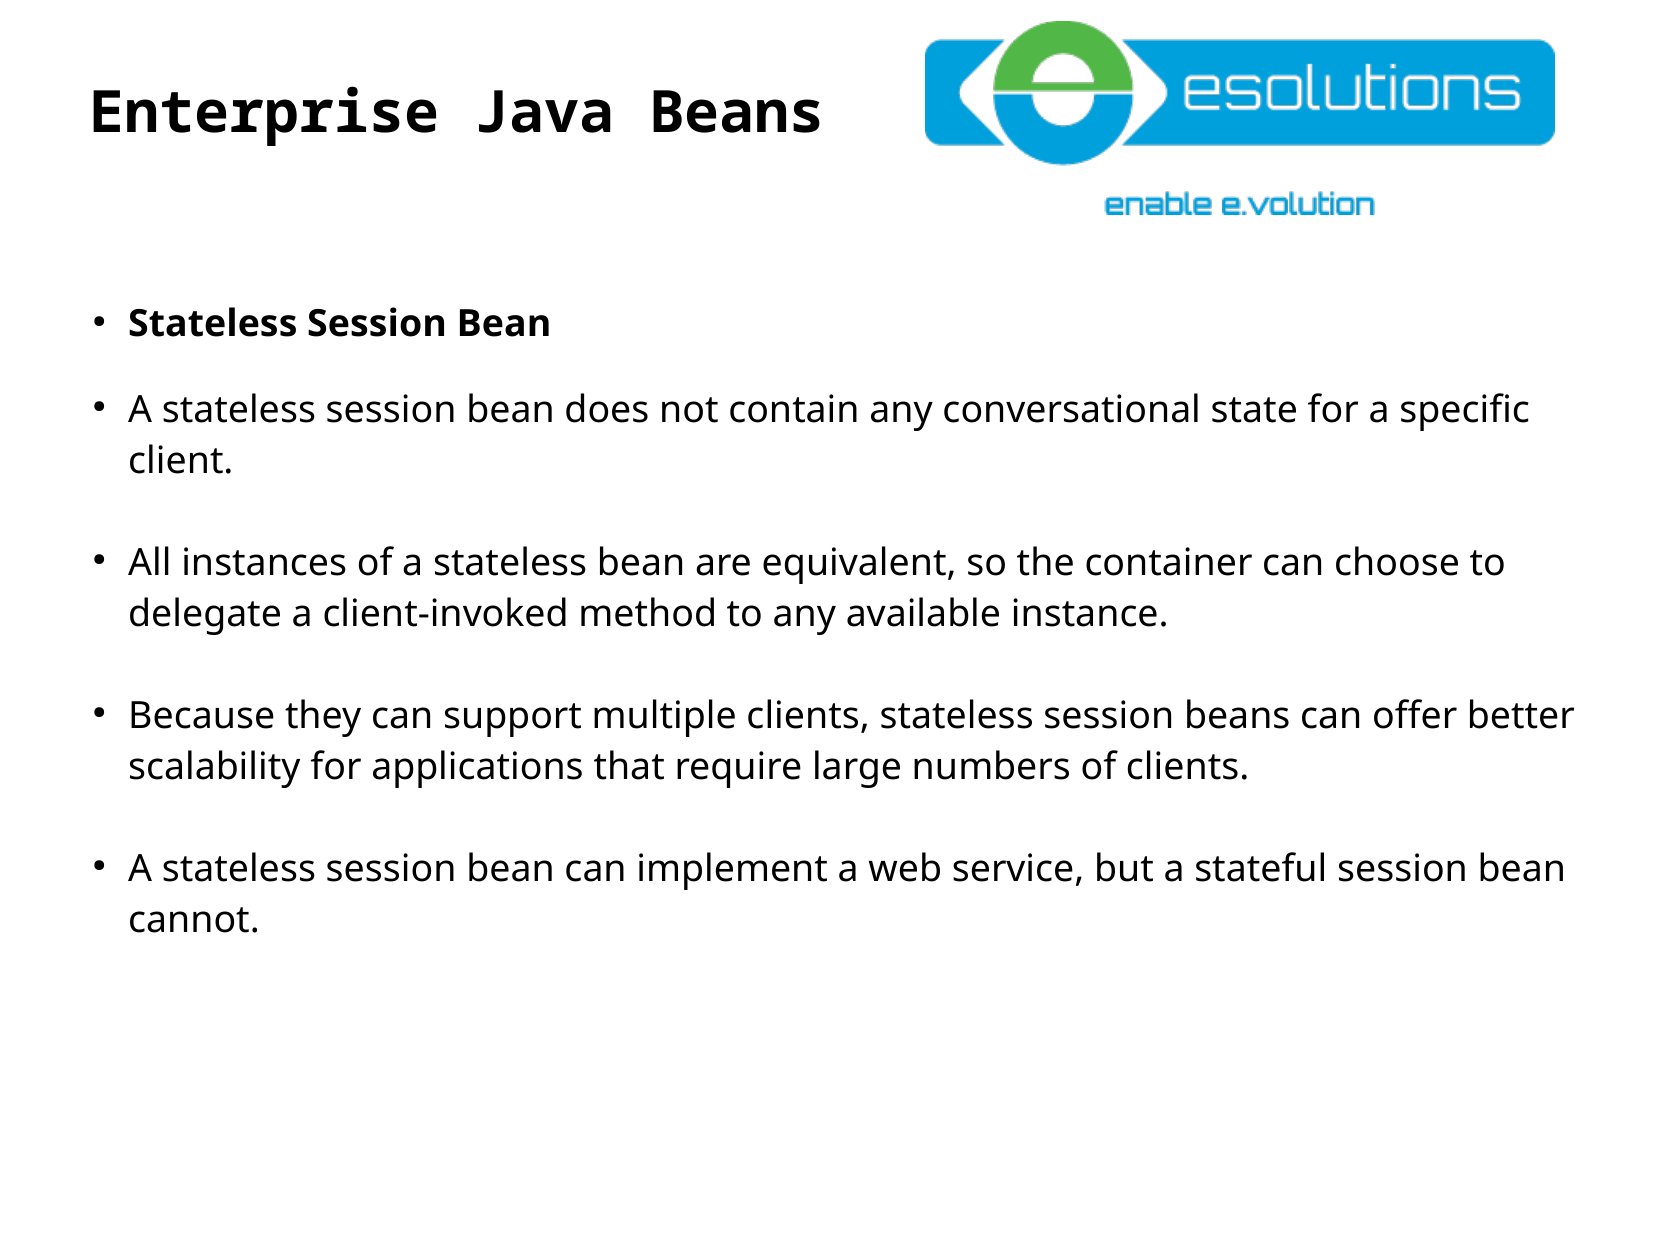

#
Enterprise Java Beans
Stateless Session Bean
A stateless session bean does not contain any conversational state for a specific client.
All instances of a stateless bean are equivalent, so the container can choose to delegate a client-invoked method to any available instance.
Because they can support multiple clients, stateless session beans can offer better scalability for applications that require large numbers of clients.
A stateless session bean can implement a web service, but a stateful session bean cannot.